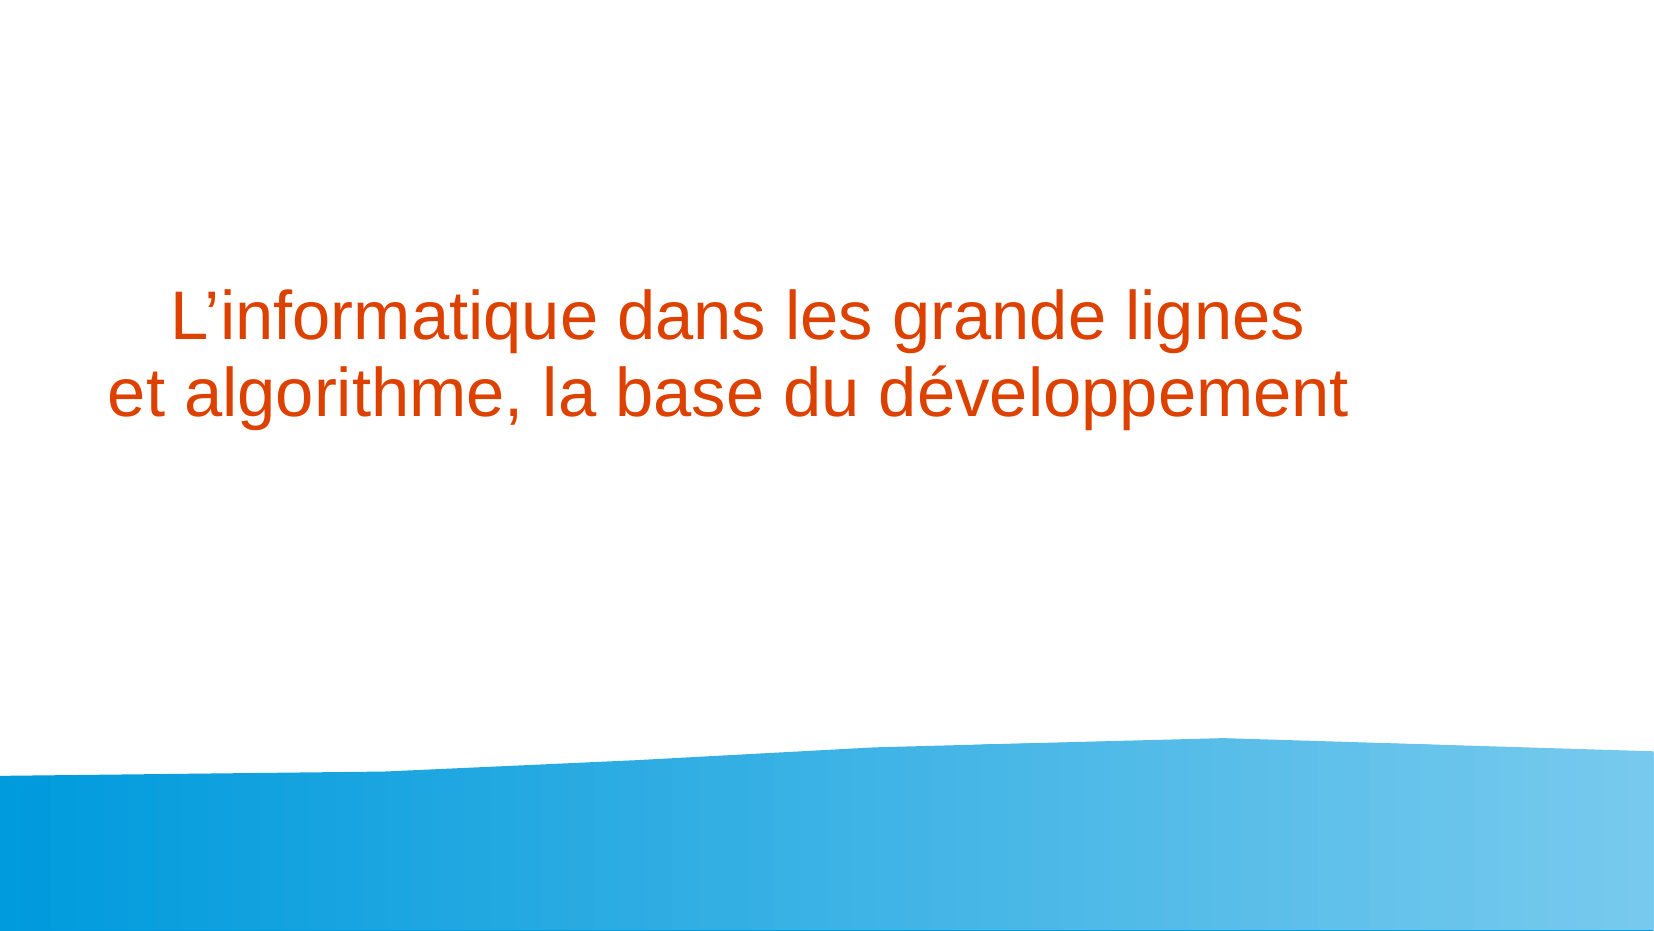

# L’informatique dans les grande lignes et algorithme, la base du développement